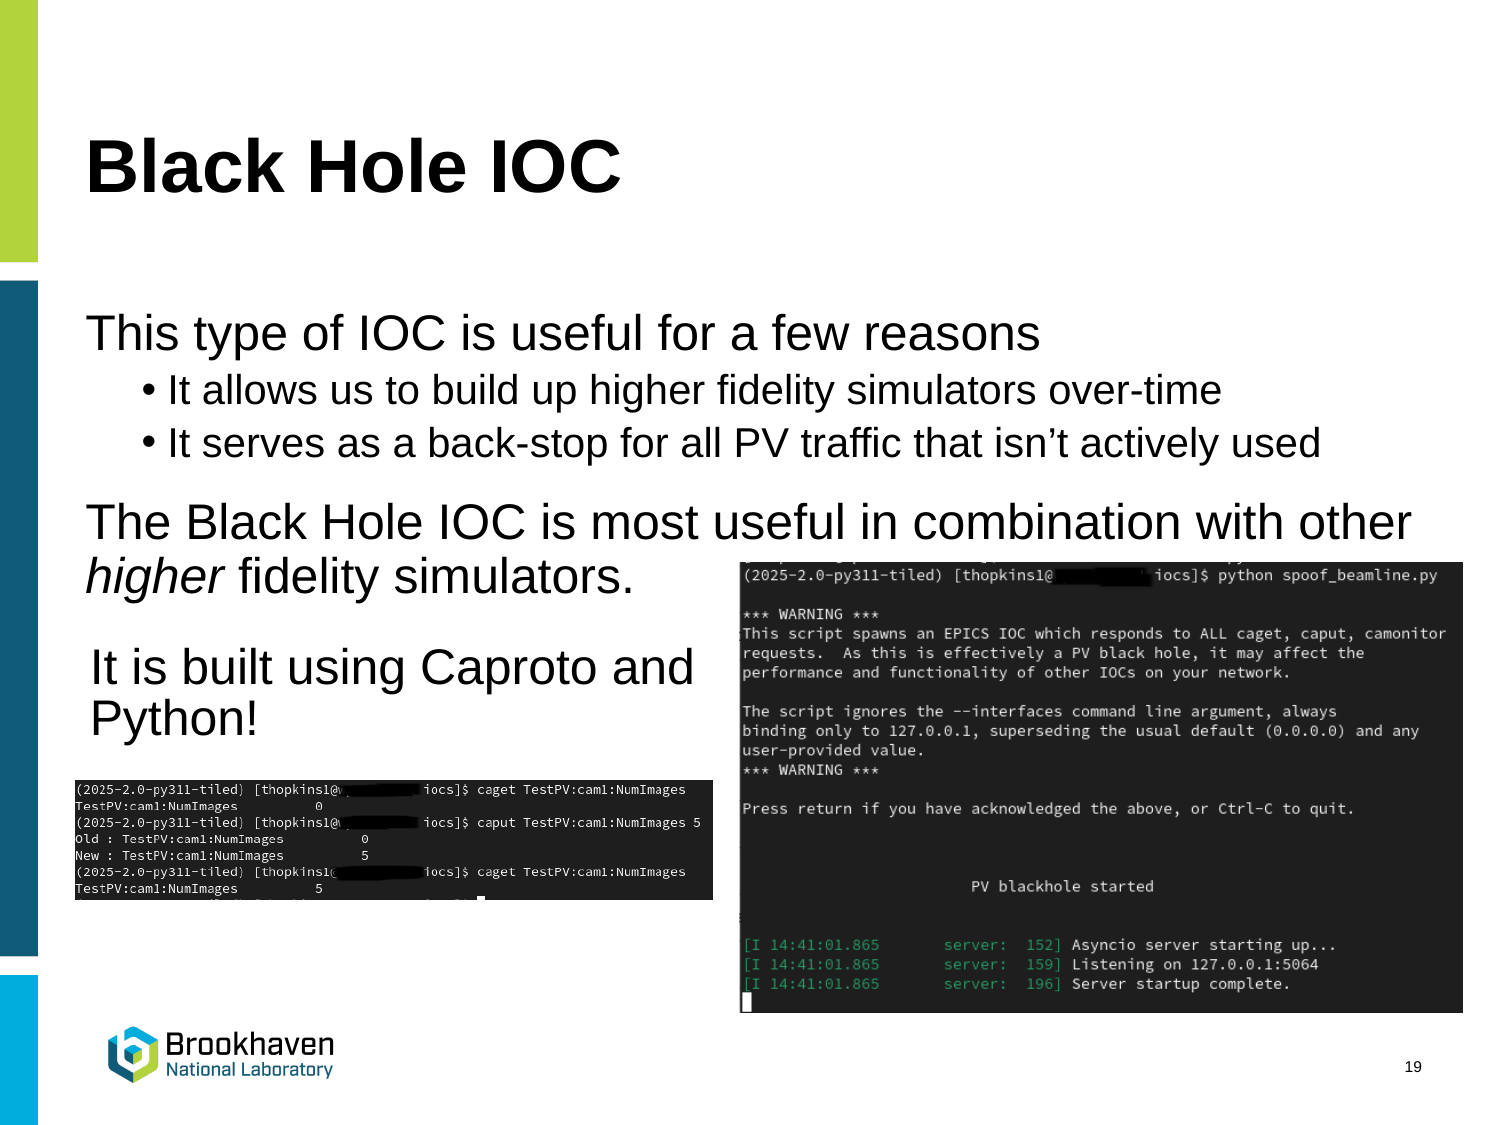

# Black Hole IOC
This type of IOC is useful for a few reasons
 It allows us to build up higher fidelity simulators over-time
 It serves as a back-stop for all PV traffic that isn’t actively used
The Black Hole IOC is most useful in combination with other higher fidelity simulators.
It is built using Caproto and Python!